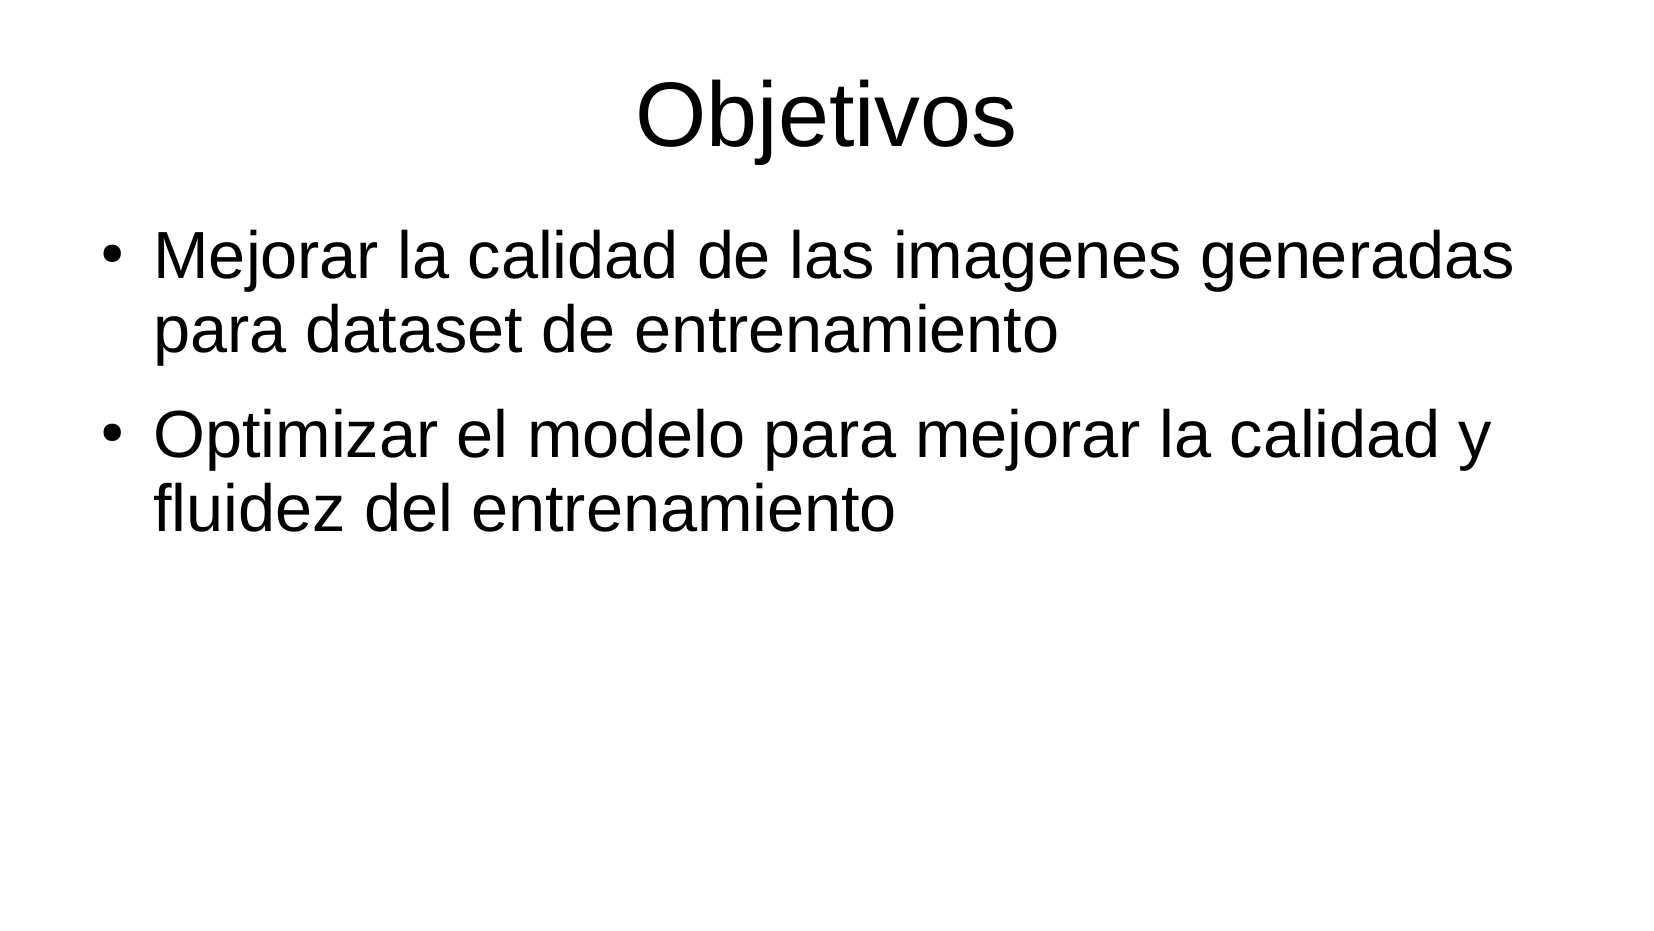

# Objetivos
Mejorar la calidad de las imagenes generadas para dataset de entrenamiento
Optimizar el modelo para mejorar la calidad y fluidez del entrenamiento